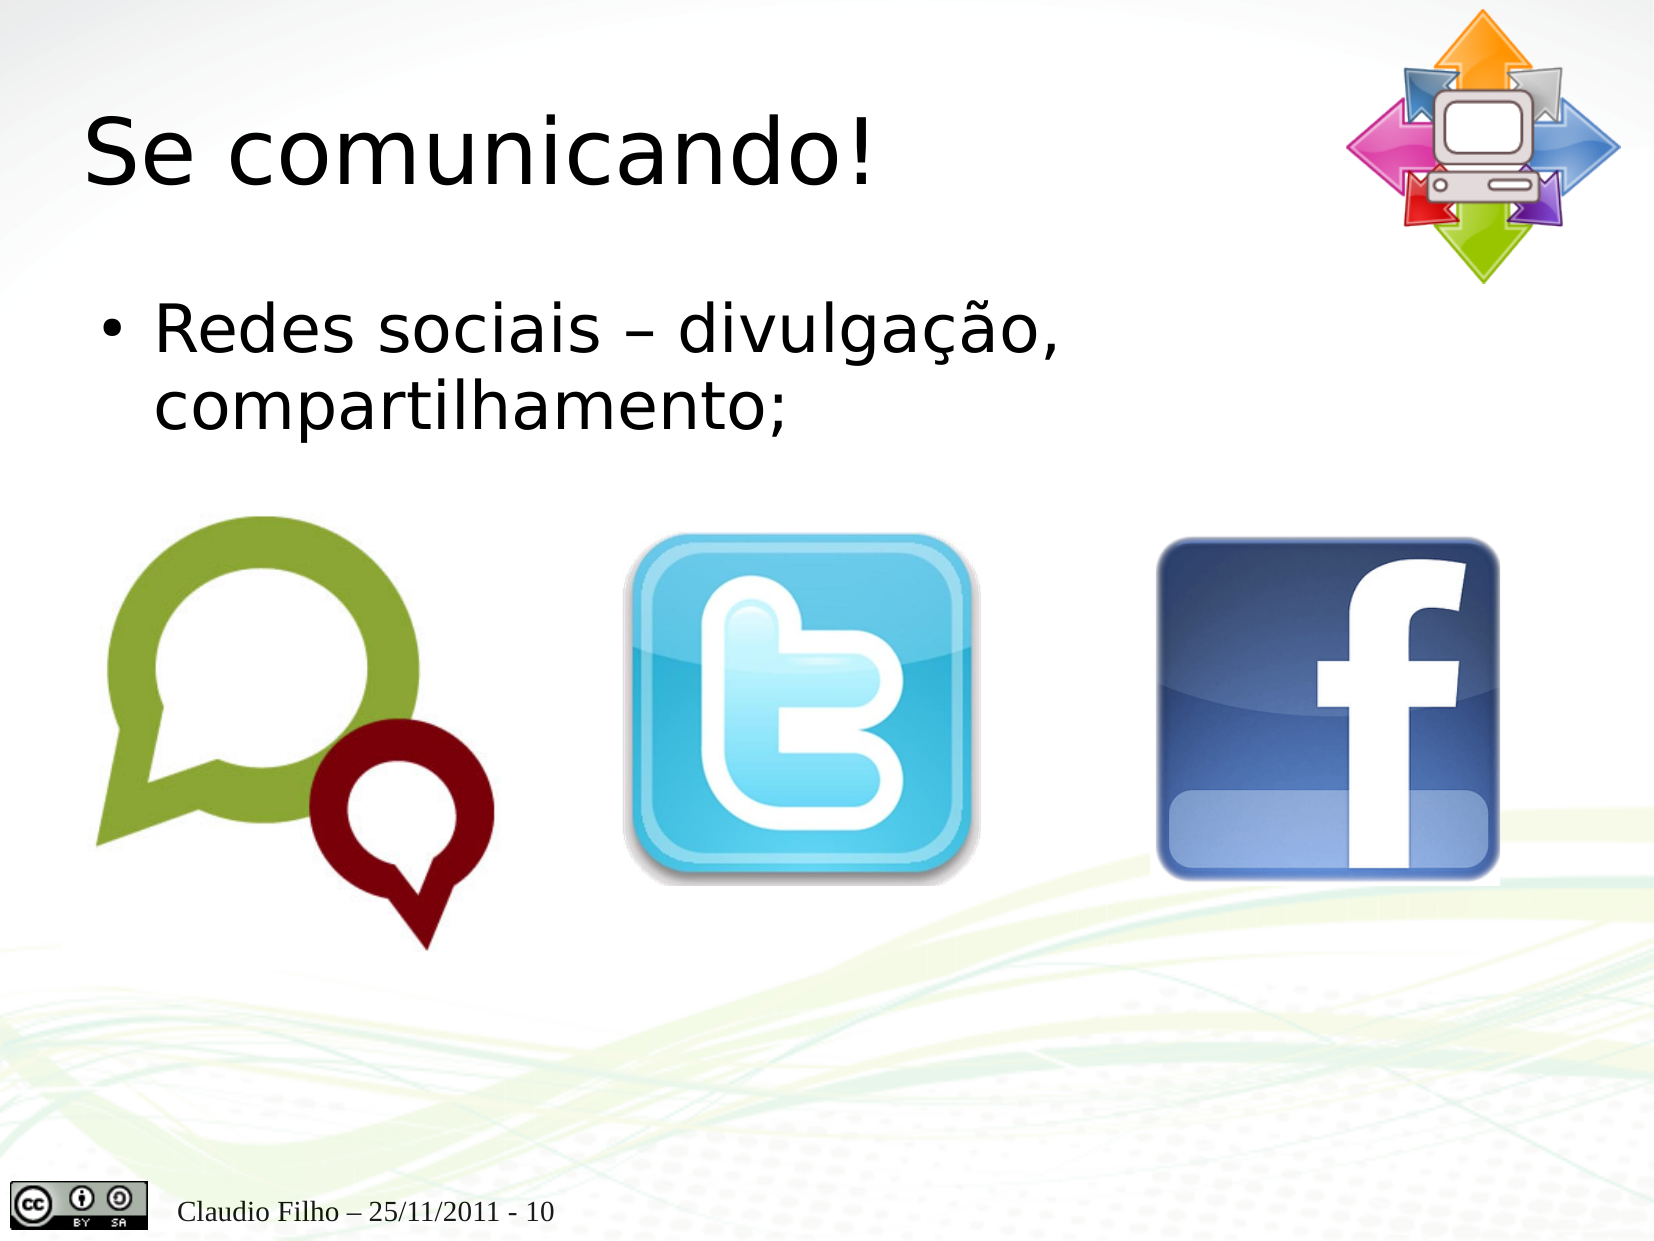

# Se comunicando!
Redes sociais – divulgação, compartilhamento;